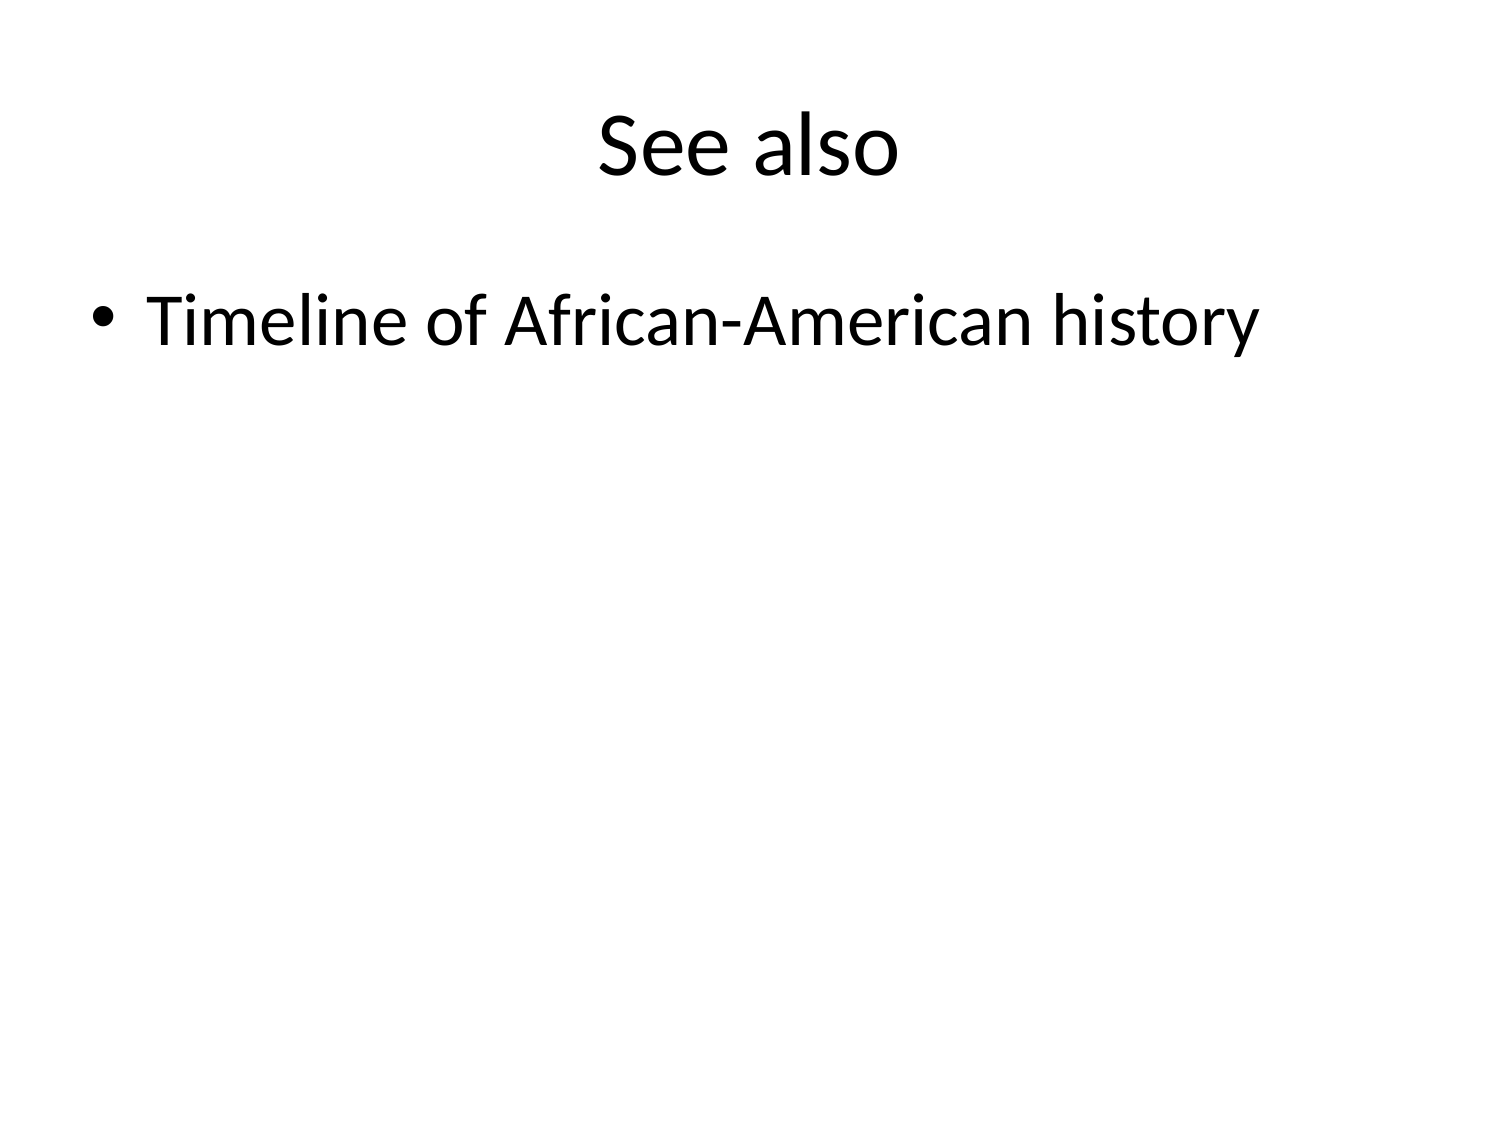

# See also
Timeline of African-American history